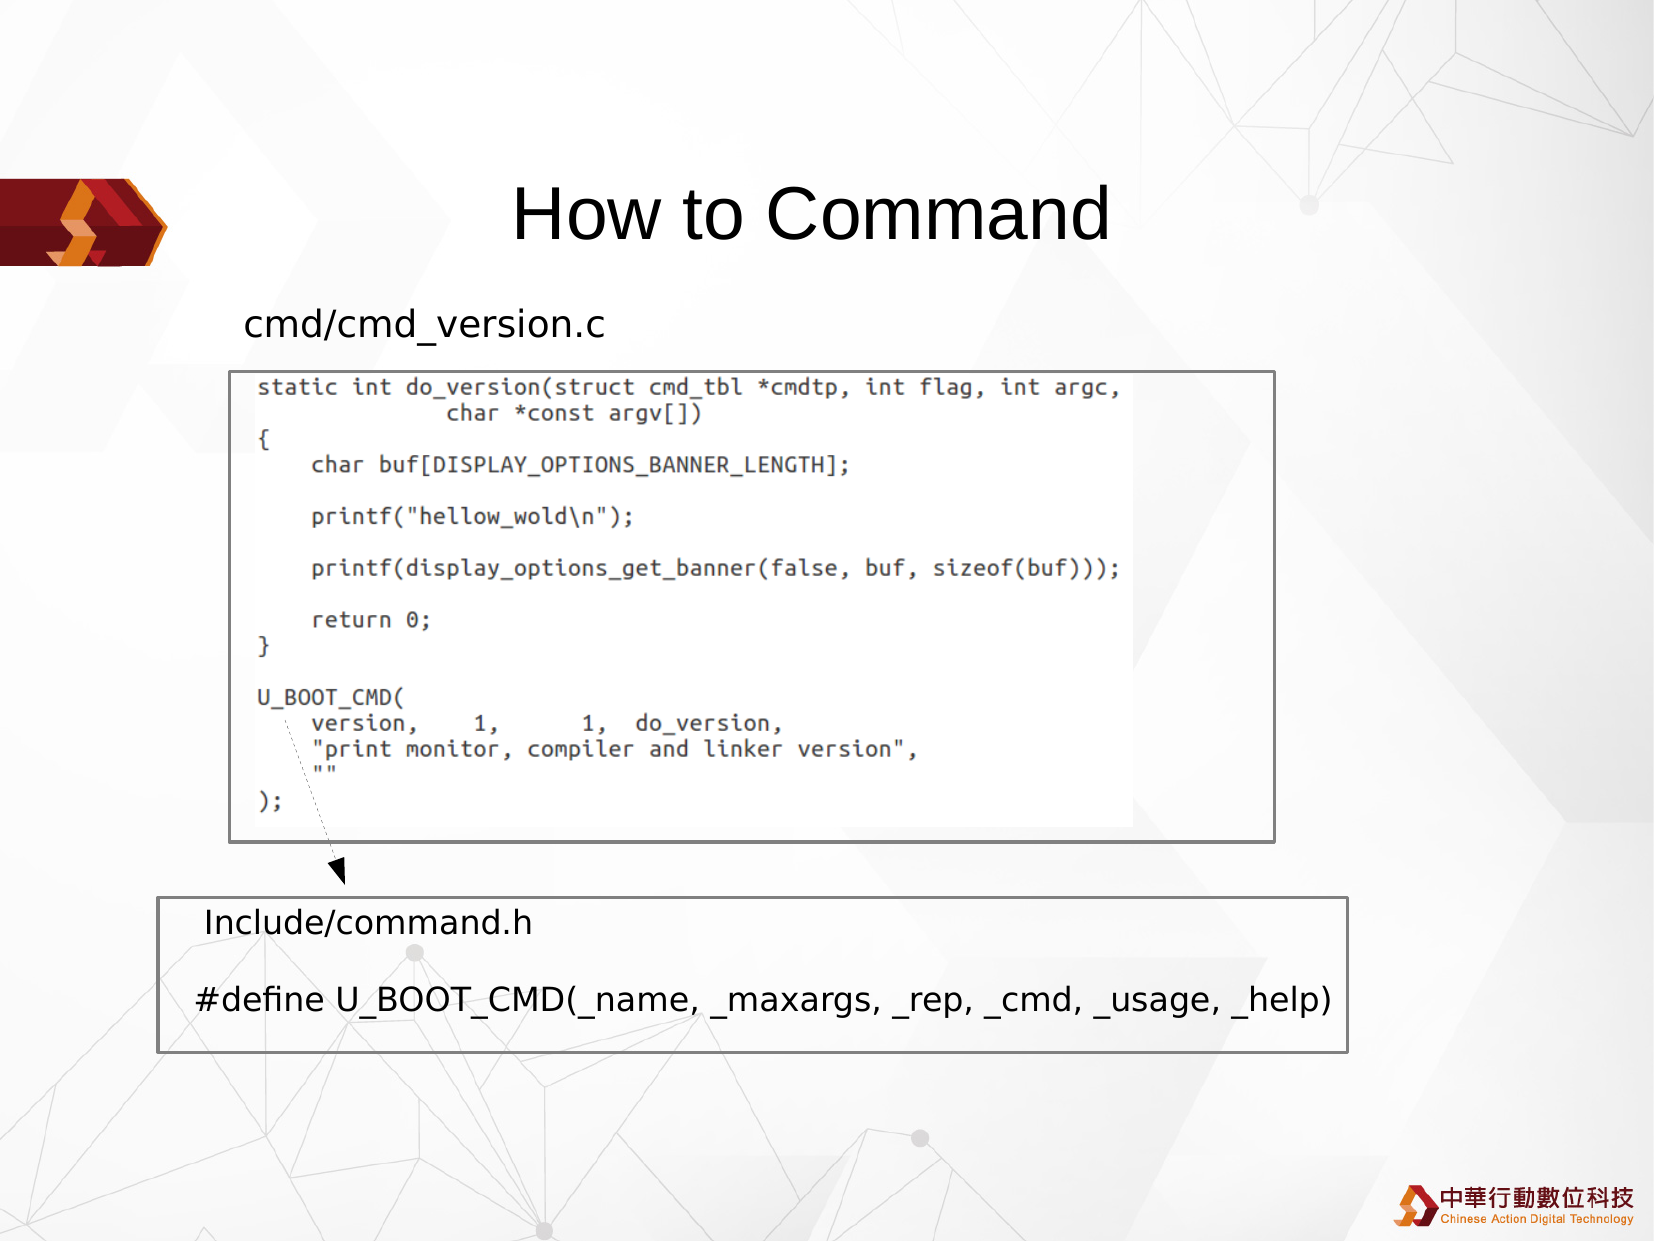

# How to Command
cmd/cmd_version.c
 Include/command.h
#define U_BOOT_CMD(_name, _maxargs, _rep, _cmd, _usage, _help)